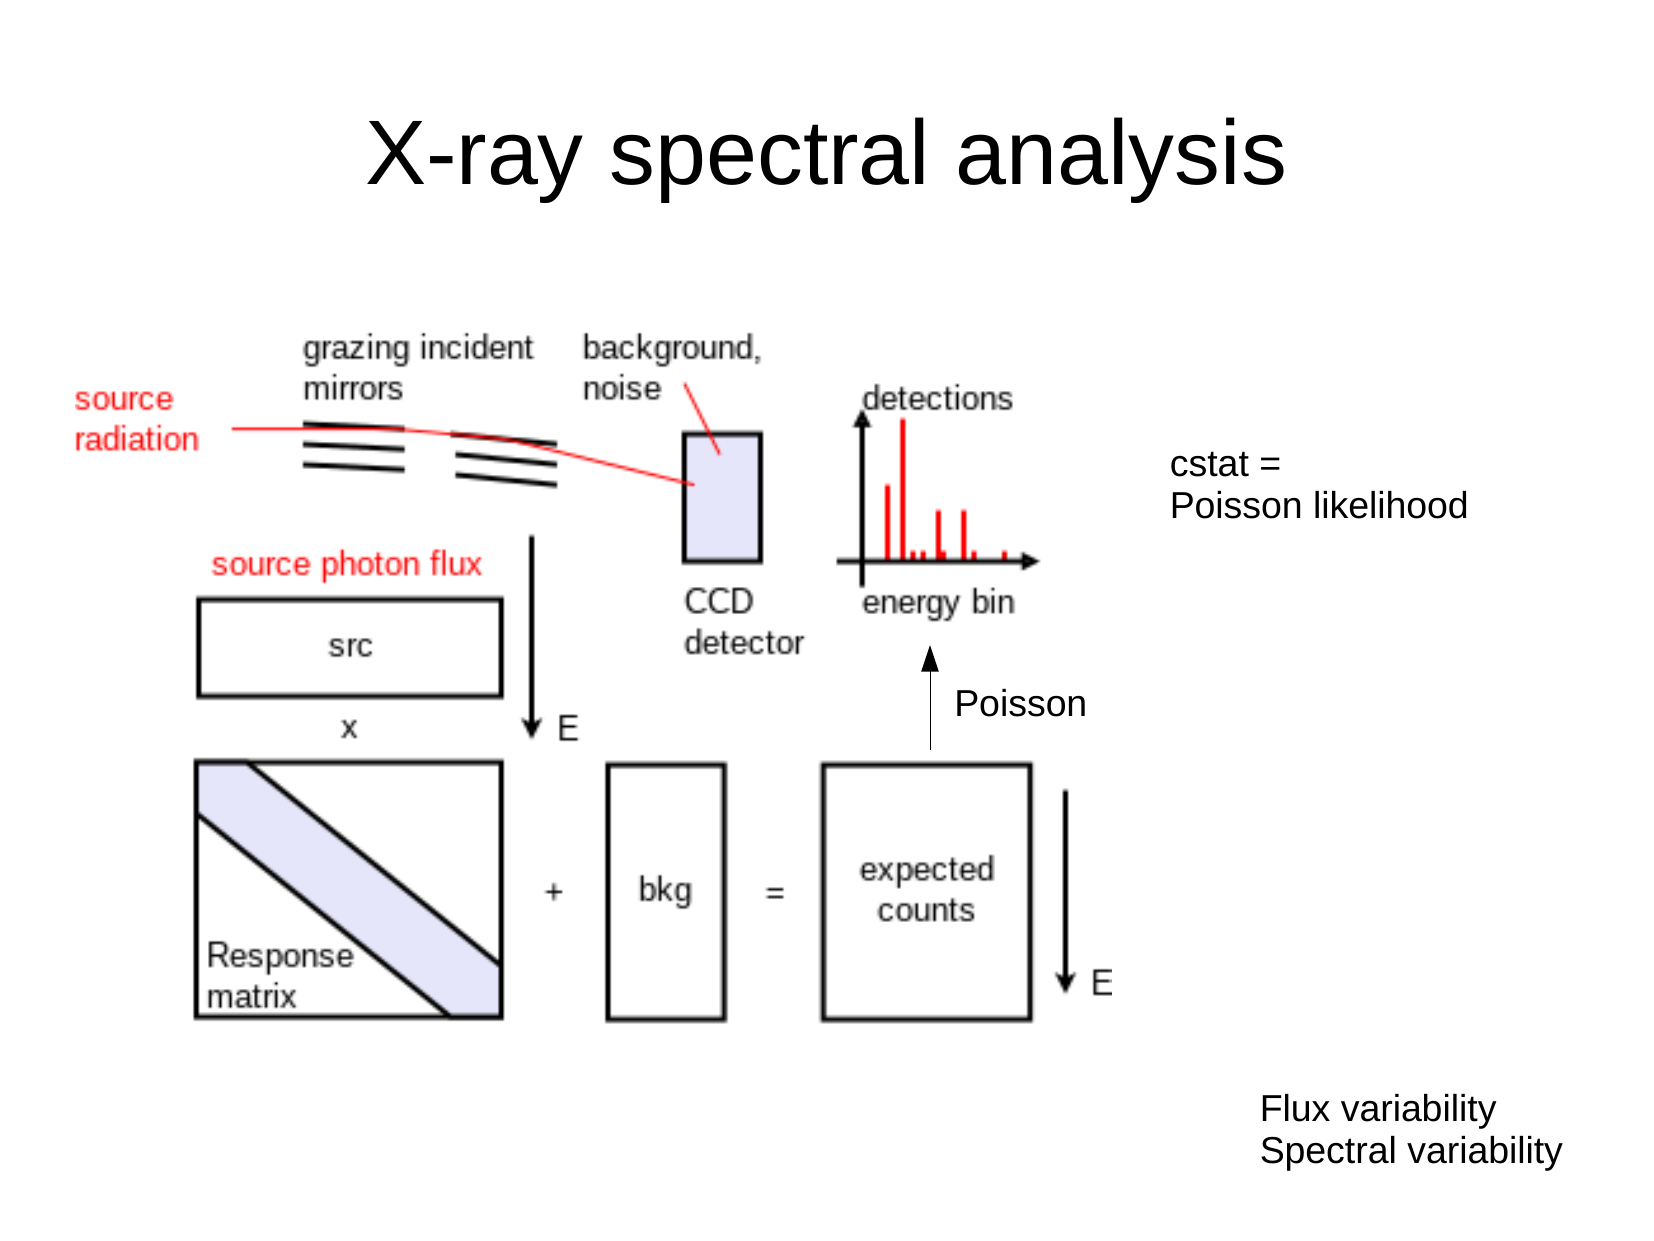

# X-ray spectral analysis
cstat =
Poisson likelihood
Poisson
Flux variability
Spectral variability